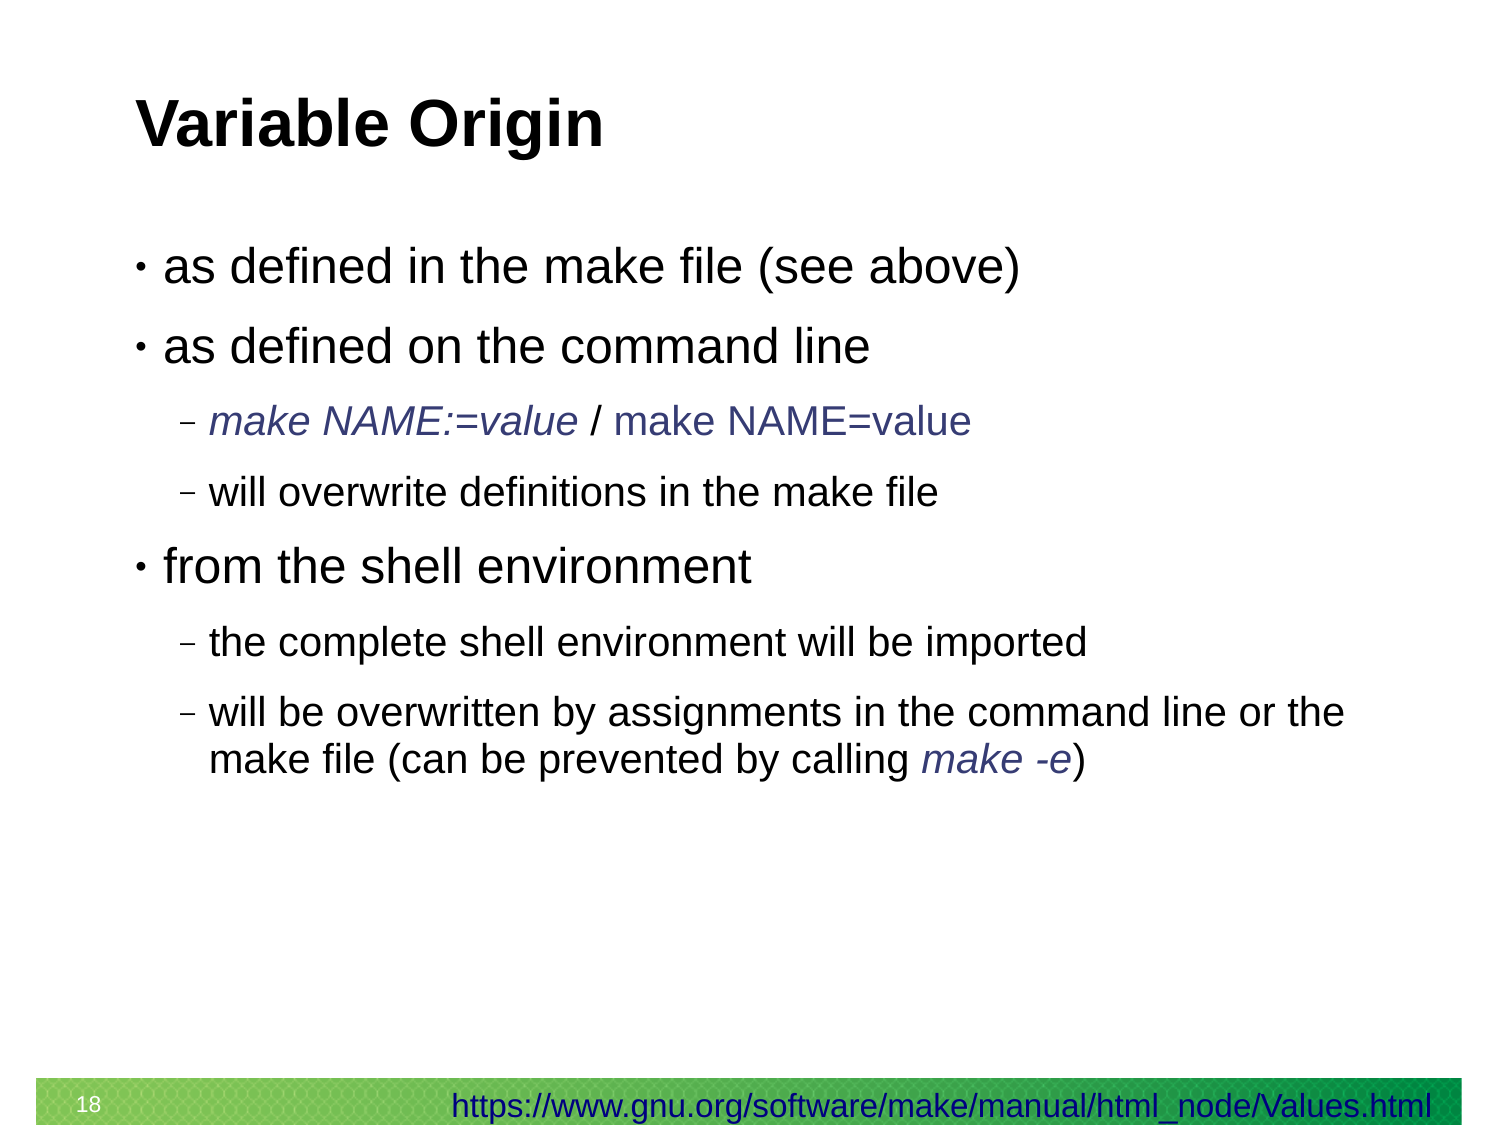

# Variable Origin
as defined in the make file (see above)
as defined on the command line
make NAME:=value / make NAME=value
will overwrite definitions in the make file
from the shell environment
the complete shell environment will be imported
will be overwritten by assignments in the command line or the make file (can be prevented by calling make -e)
https://www.gnu.org/software/make/manual/html_node/Values.html